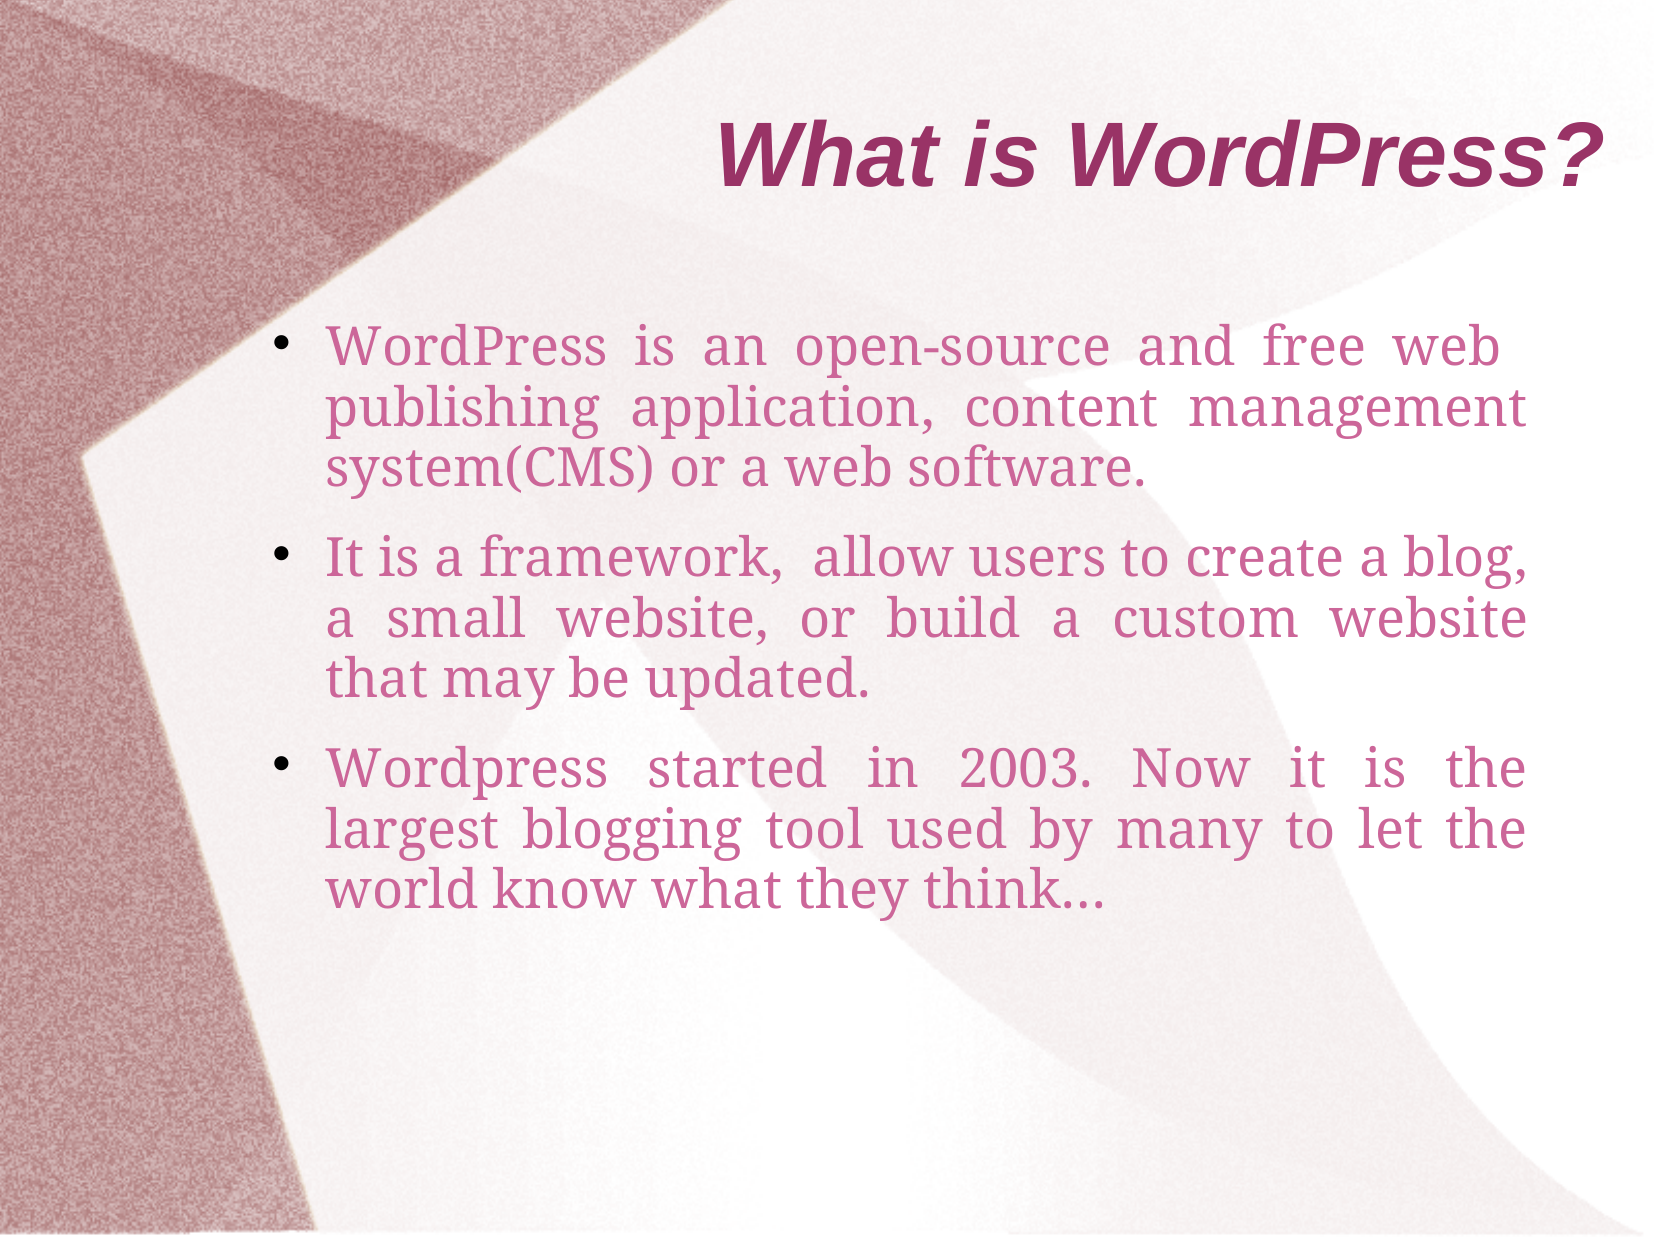

# What is WordPress?
WordPress is an open-source and free web publishing application, content management system(CMS) or a web software.
It is a framework, allow users to create a blog, a small website, or build a custom website that may be updated.
Wordpress started in 2003. Now it is the largest blogging tool used by many to let the world know what they think…